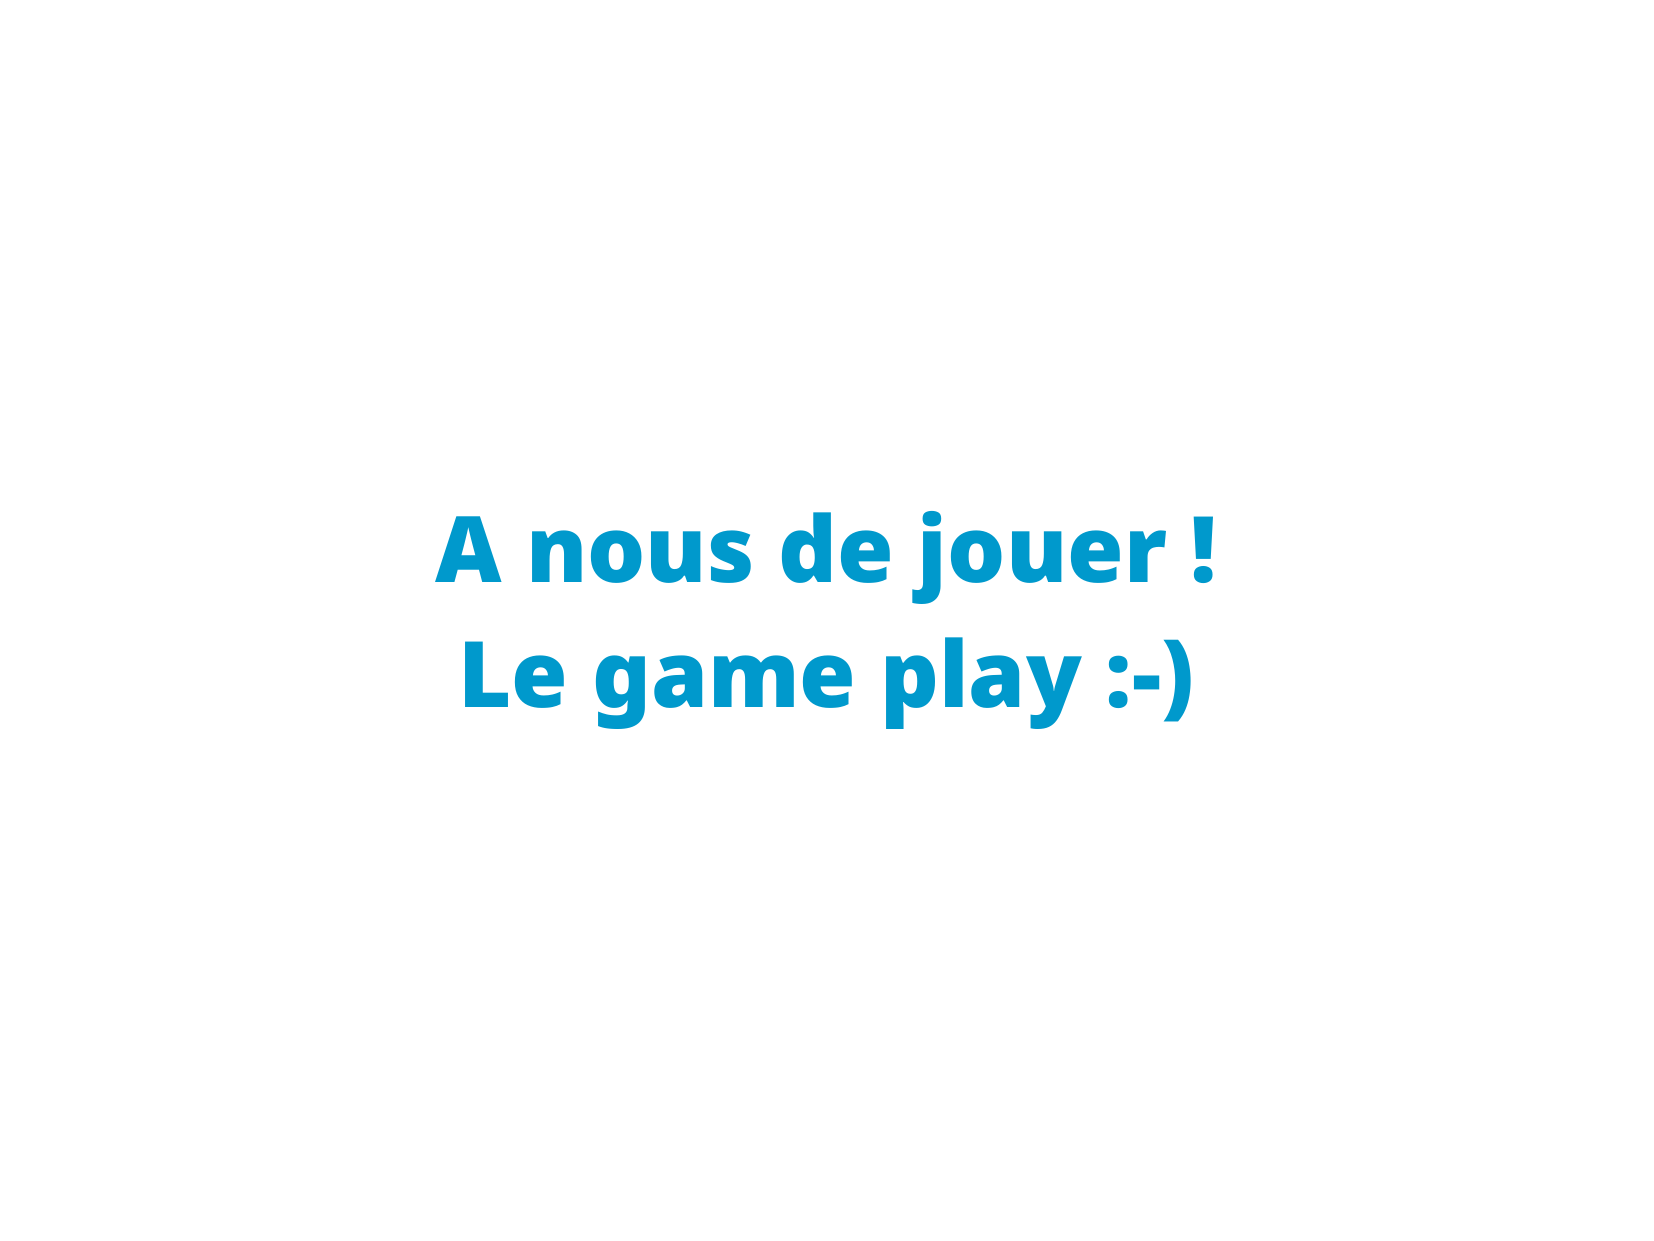

# A nous de jouer ! Le game play :-)